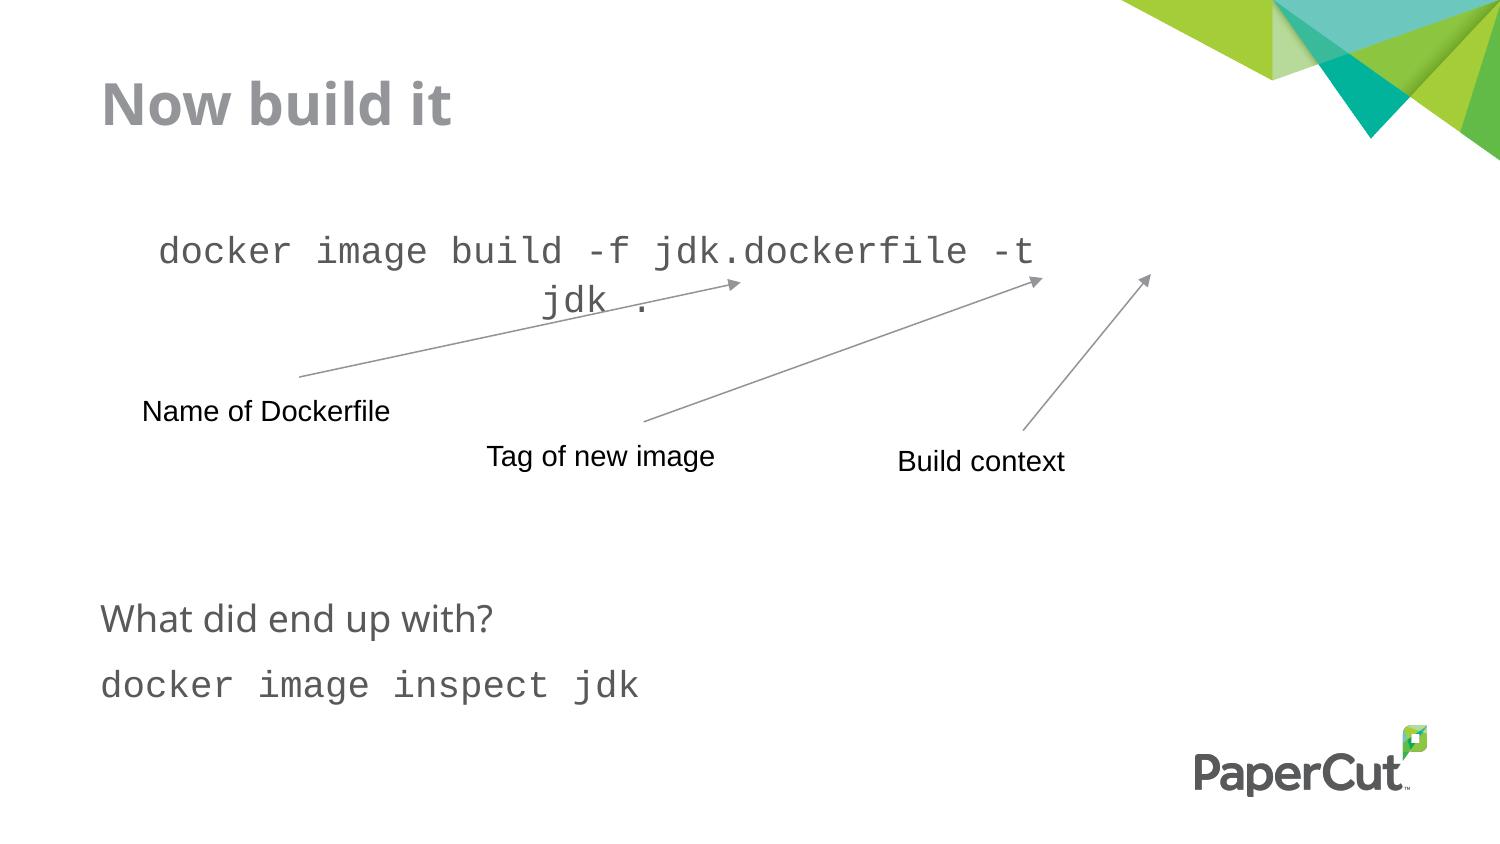

# Now build it
docker image build -f jdk.dockerfile -t jdk .
What did end up with?
docker image inspect jdk
Name of Dockerfile
Tag of new image
Build context